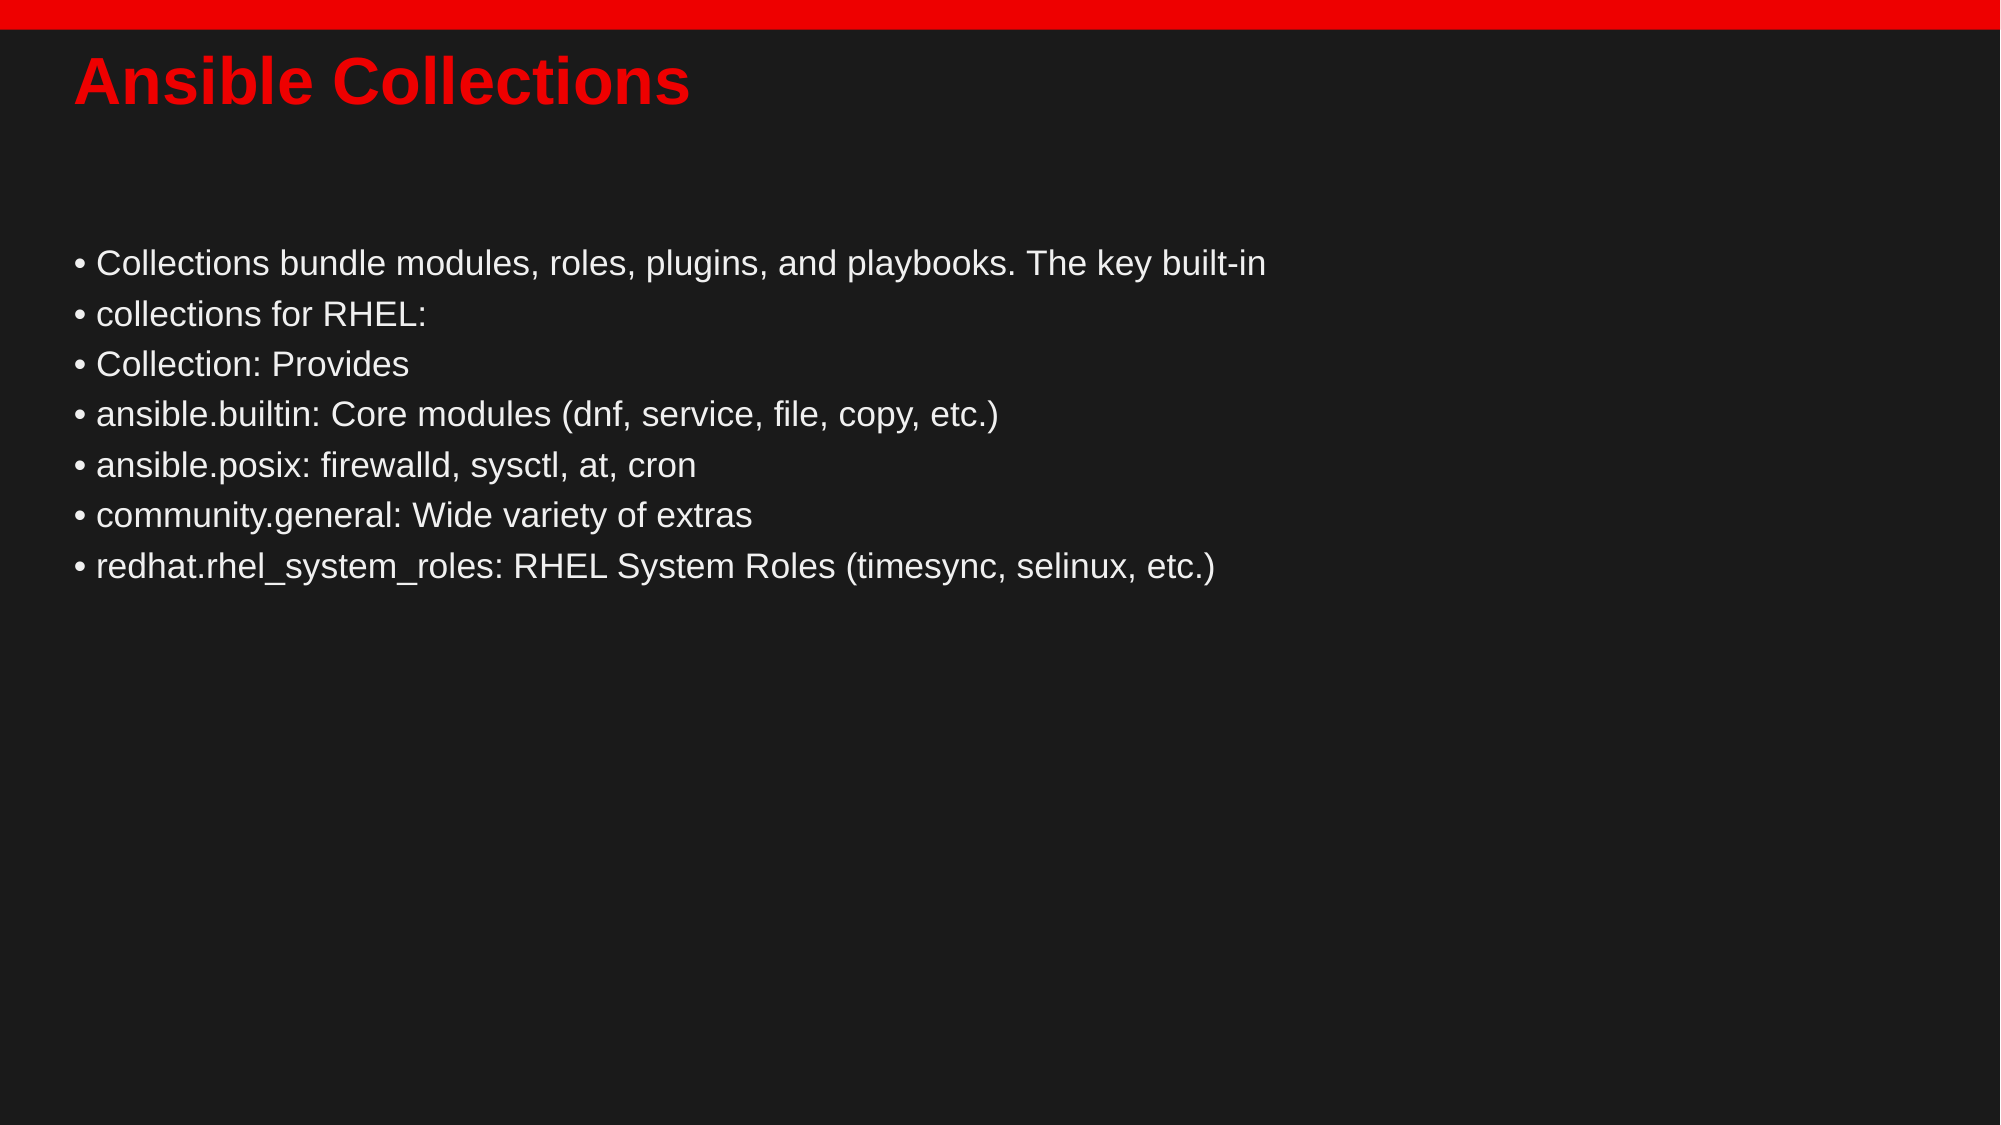

Ansible Collections
• Collections bundle modules, roles, plugins, and playbooks. The key built-in
• collections for RHEL:
• Collection: Provides
• ansible.builtin: Core modules (dnf, service, file, copy, etc.)
• ansible.posix: firewalld, sysctl, at, cron
• community.general: Wide variety of extras
• redhat.rhel_system_roles: RHEL System Roles (timesync, selinux, etc.)